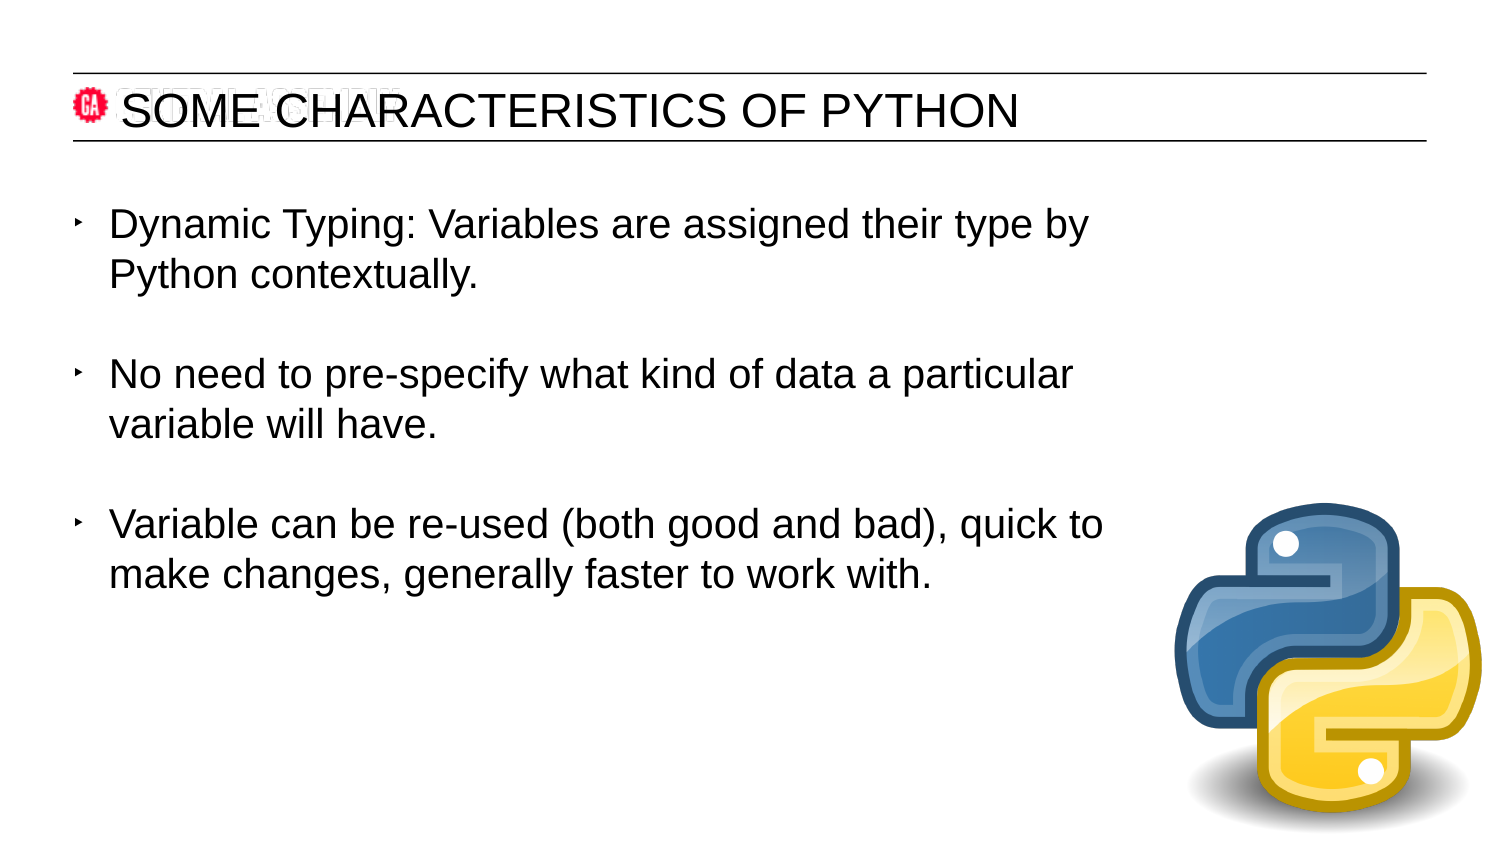

SOME CHARACTERISTICS OF PYTHON
Dynamic Typing: Variables are assigned their type by Python contextually.
No need to pre-specify what kind of data a particular variable will have.
Variable can be re-used (both good and bad), quick to make changes, generally faster to work with.